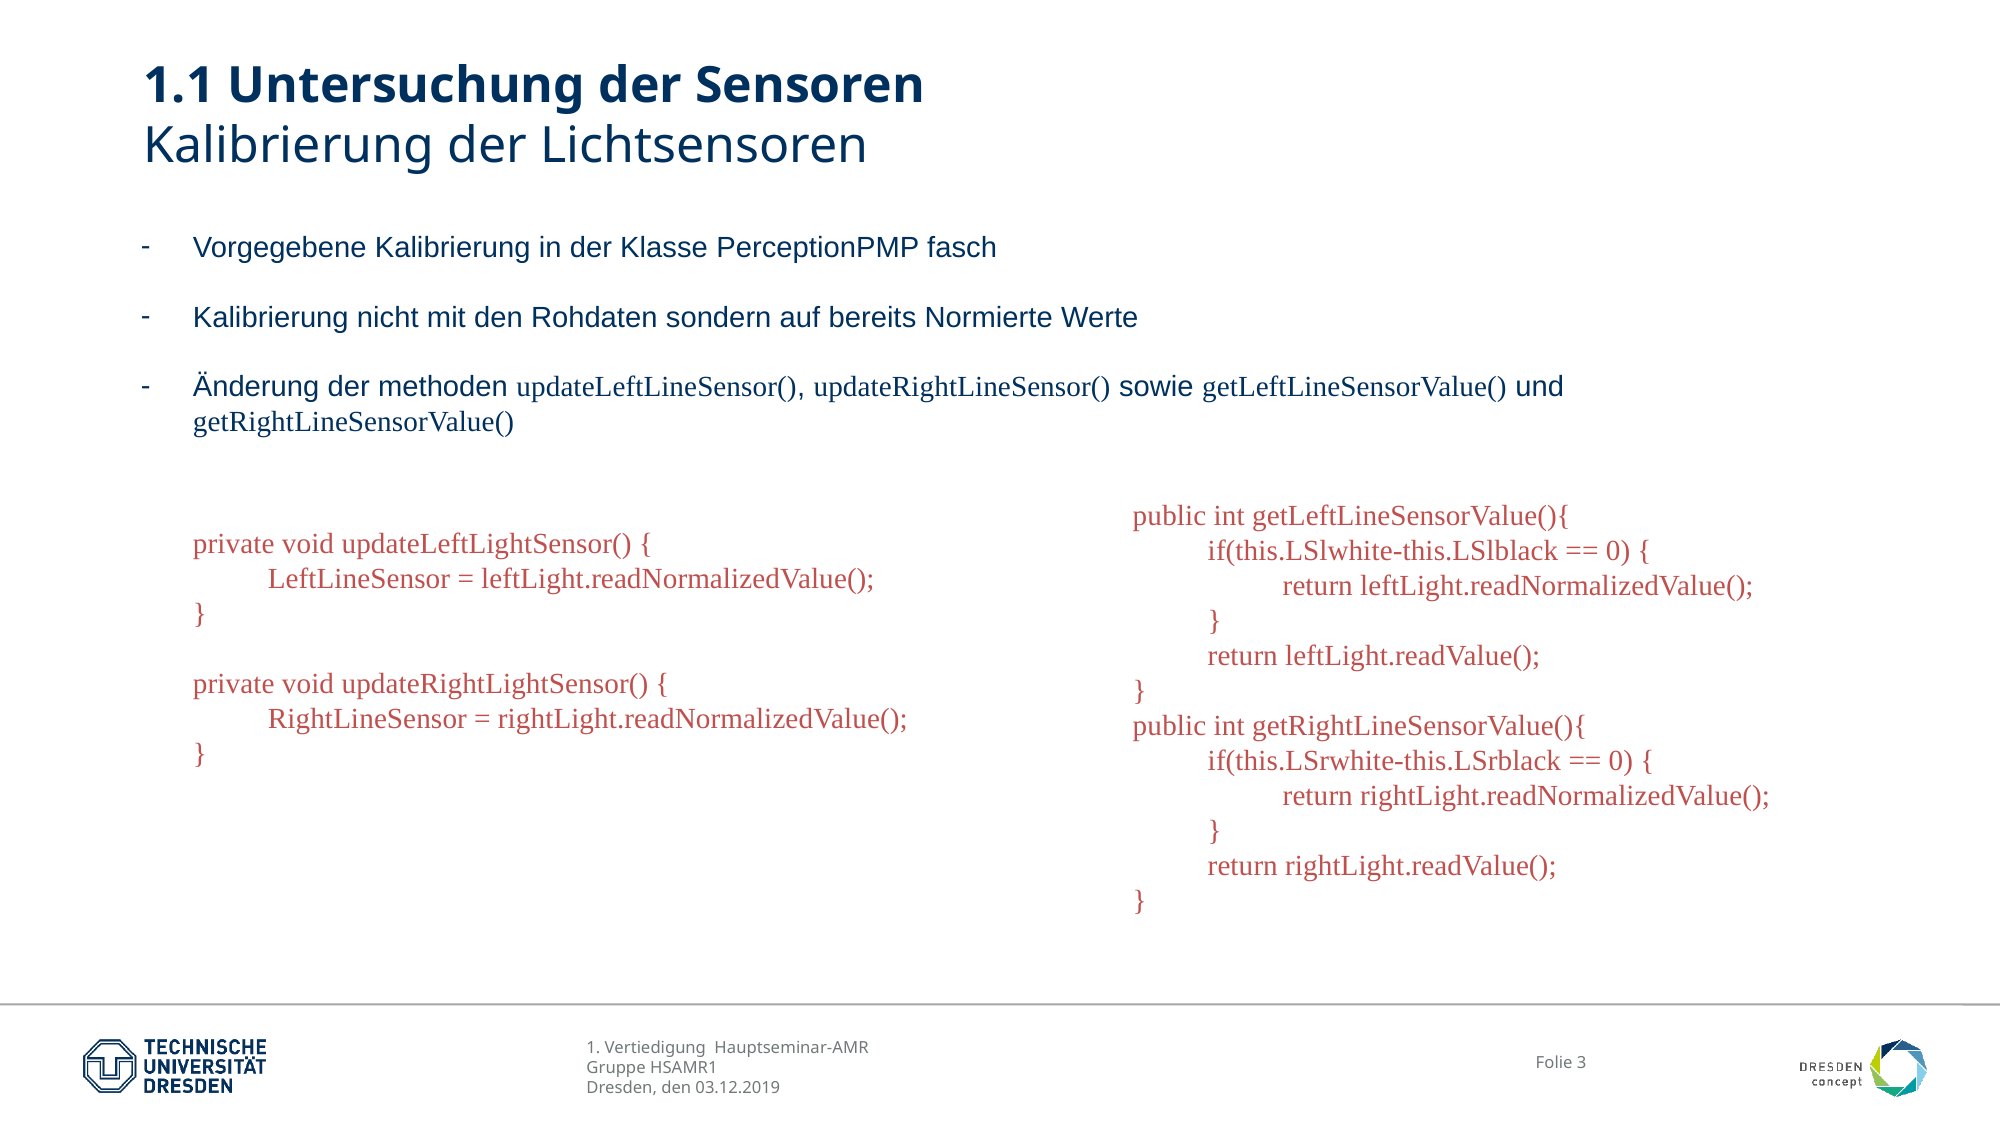

# 1.1 Untersuchung der Sensoren Kalibrierung der Lichtsensoren
Vorgegebene Kalibrierung in der Klasse PerceptionPMP fasch
Kalibrierung nicht mit den Rohdaten sondern auf bereits Normierte Werte
Änderung der methoden updateLeftLineSensor(), updateRightLineSensor() sowie getLeftLineSensorValue() und
getRightLineSensorValue()
	private void updateLeftLightSensor() {
		LeftLineSensor = leftLight.readNormalizedValue();
	}
	private void updateRightLightSensor() {
		RightLineSensor = rightLight.readNormalizedValue();
	}
public int getLeftLineSensorValue(){
		if(this.LSlwhite-this.LSlblack == 0) {
			return leftLight.readNormalizedValue();
		}
		return leftLight.readValue();
	}
public int getRightLineSensorValue(){
		if(this.LSrwhite-this.LSrblack == 0) {
			return rightLight.readNormalizedValue();
		}
		return rightLight.readValue();
	}